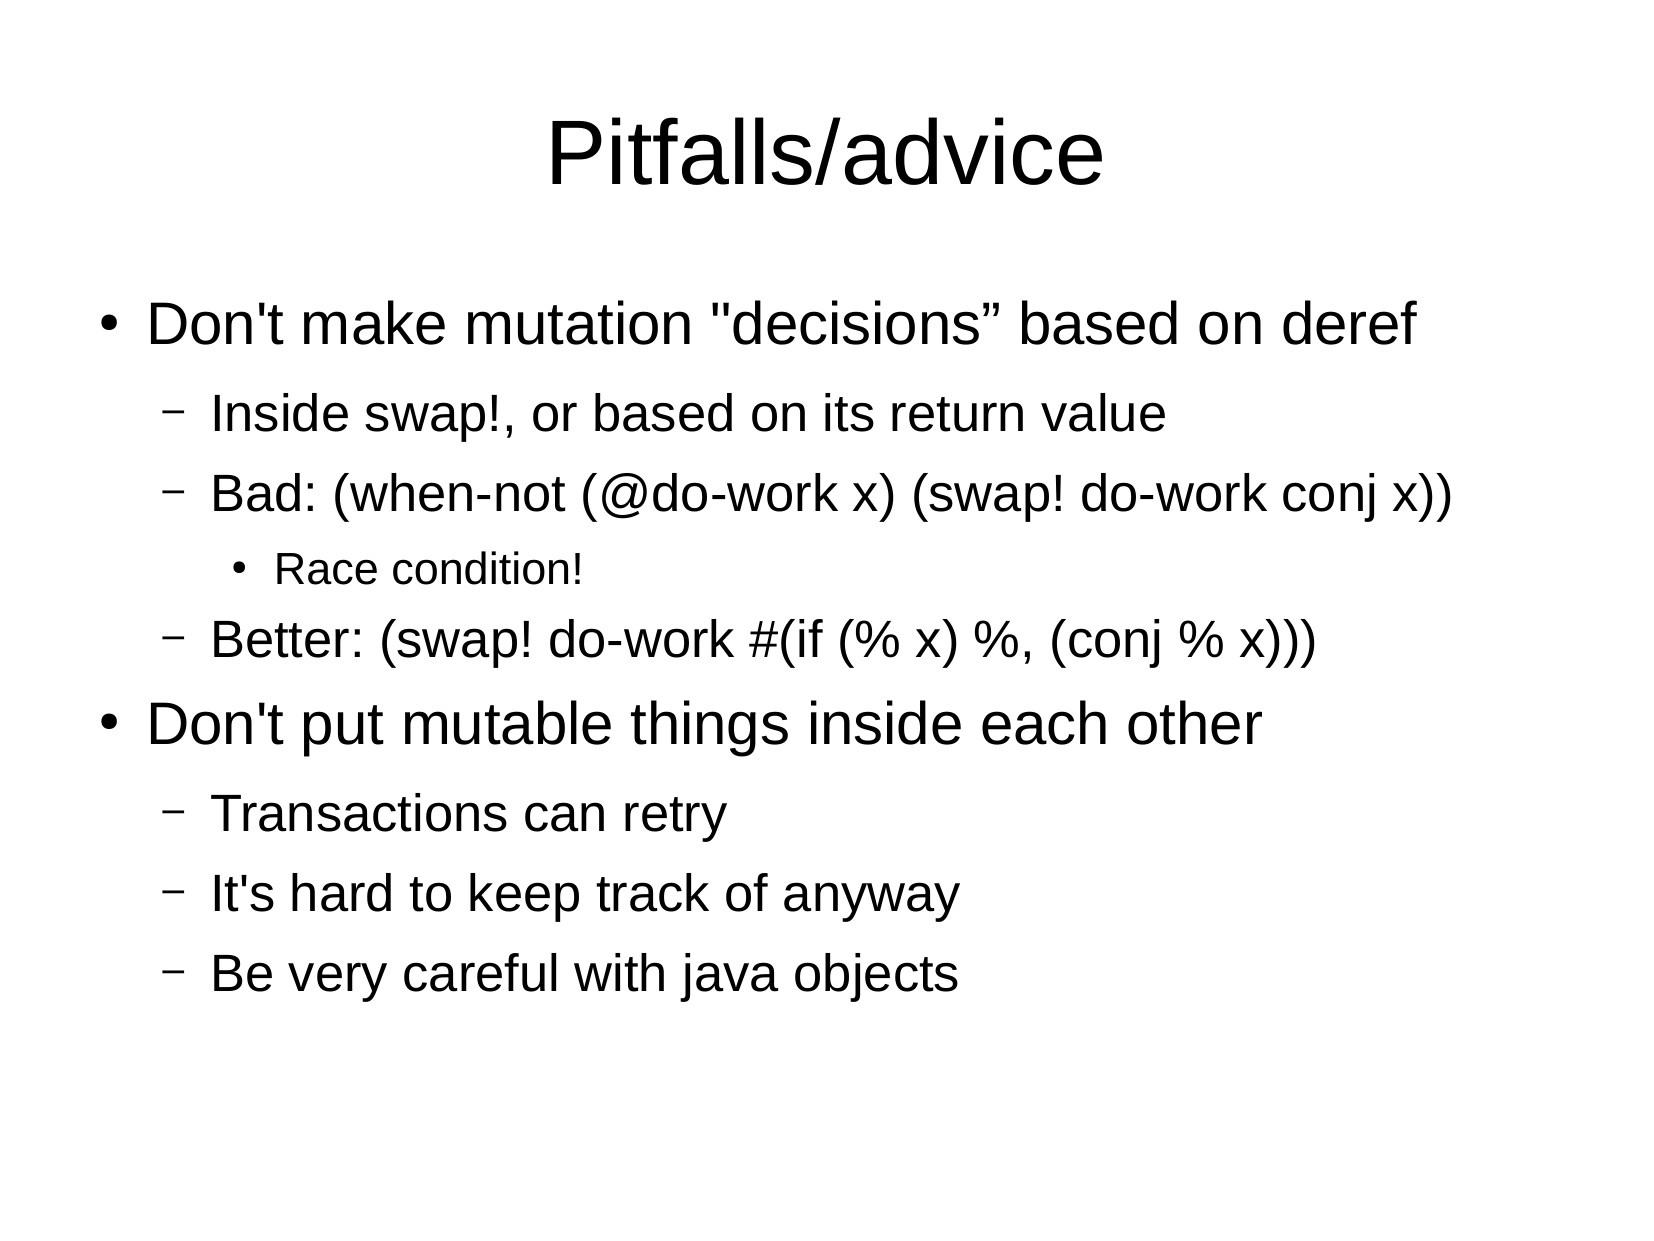

# Pitfalls/advice
Don't make mutation "decisions” based on deref
Inside swap!, or based on its return value
Bad: (when-not (@do-work x) (swap! do-work conj x))
Race condition!
Better: (swap! do-work #(if (% x) %, (conj % x)))
Don't put mutable things inside each other
Transactions can retry
It's hard to keep track of anyway
Be very careful with java objects